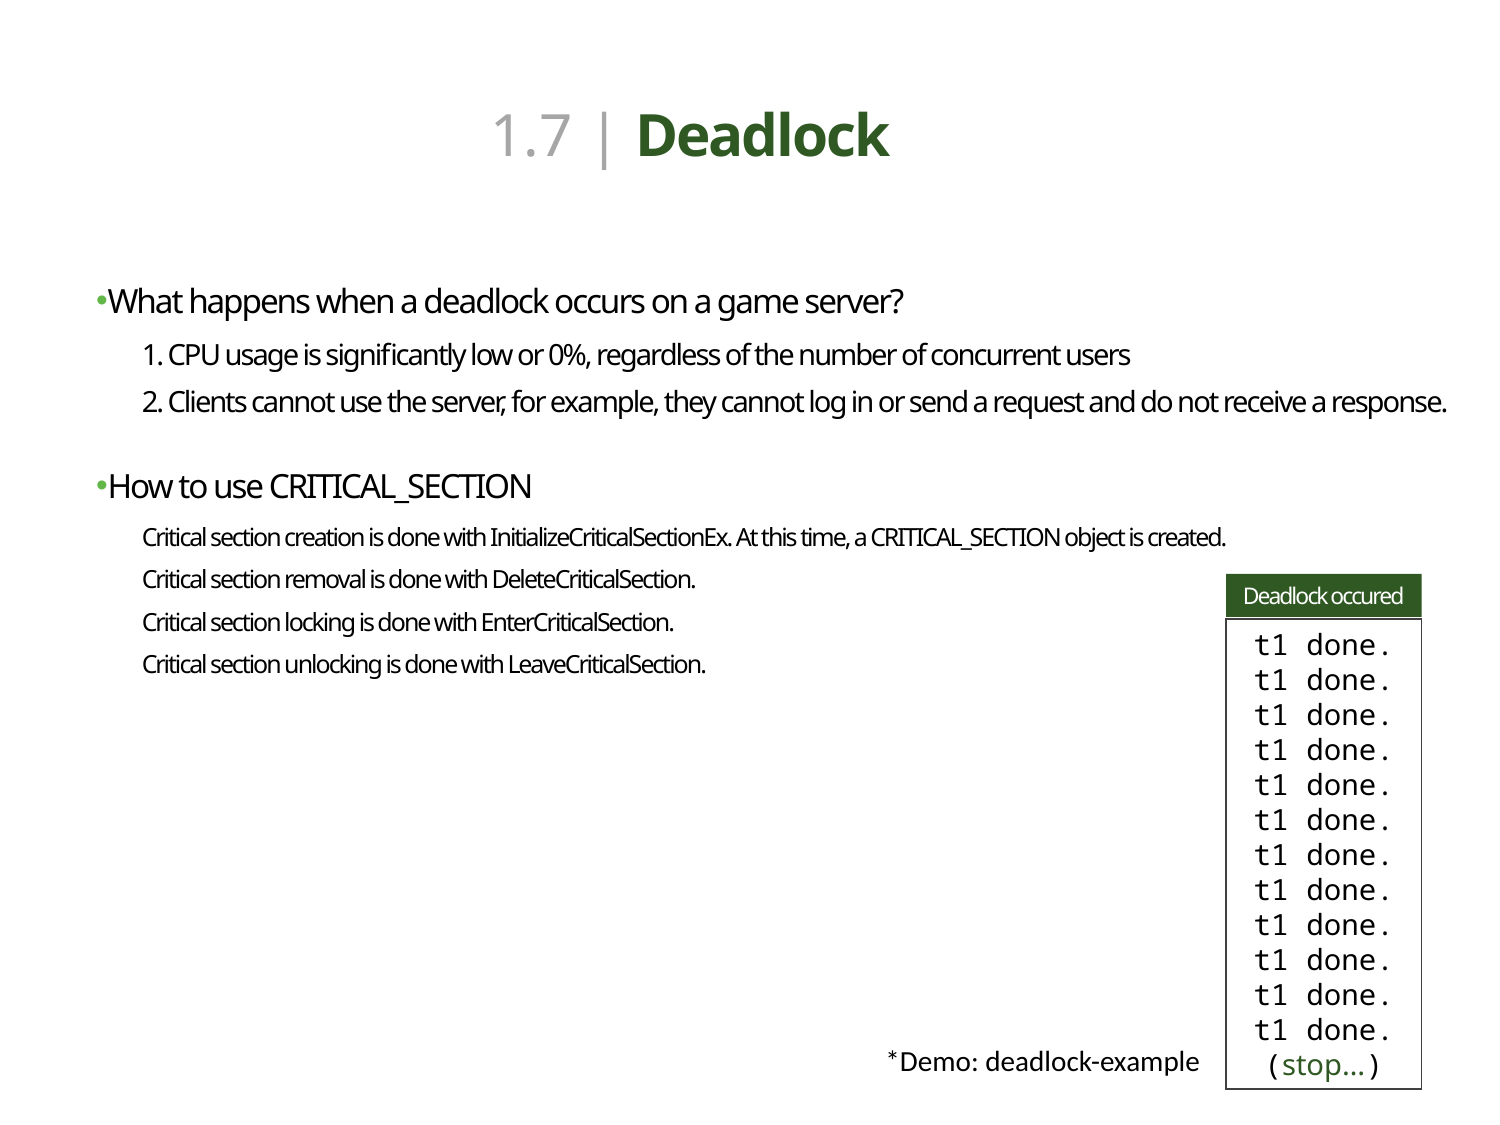

1.7 | Deadlock
What happens when a deadlock occurs on a game server?
1. CPU usage is significantly low or 0%, regardless of the number of concurrent users
2. Clients cannot use the server, for example, they cannot log in or send a request and do not receive a response.
How to use CRITICAL_SECTION
Critical section creation is done with InitializeCriticalSectionEx. At this time, a CRITICAL_SECTION object is created.
Critical section removal is done with DeleteCriticalSection.
Critical section locking is done with EnterCriticalSection.
Critical section unlocking is done with LeaveCriticalSection.
Deadlock occured
t1 done.
t1 done.
t1 done.
t1 done.
t1 done.
t1 done.
t1 done.
t1 done.
t1 done.
t1 done.
t1 done.
t1 done.
(stop…)
*Demo: deadlock-example